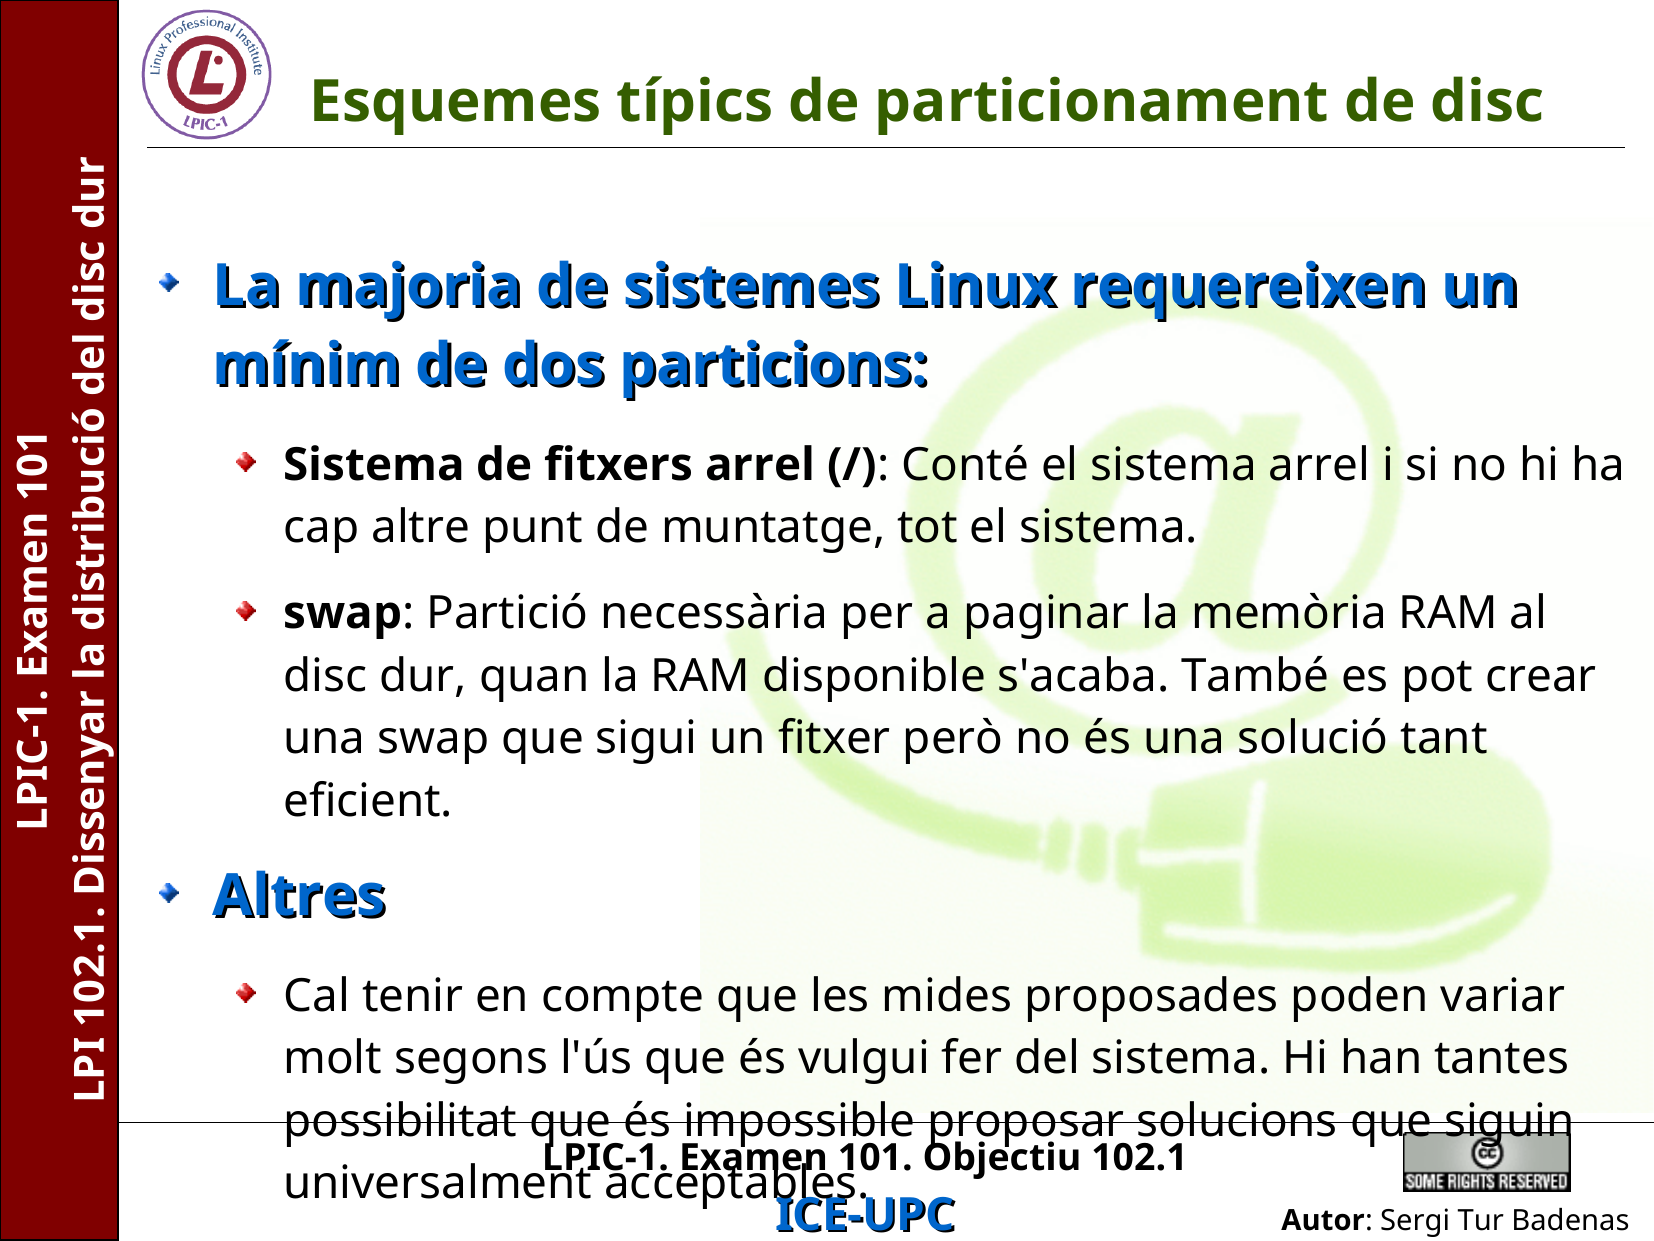

# Esquemes típics de particionament de disc
La majoria de sistemes Linux requereixen un mínim de dos particions:
Sistema de fitxers arrel (/): Conté el sistema arrel i si no hi ha cap altre punt de muntatge, tot el sistema.
swap: Partició necessària per a paginar la memòria RAM al disc dur, quan la RAM disponible s'acaba. També es pot crear una swap que sigui un fitxer però no és una solució tant eficient.
Altres
Cal tenir en compte que les mides proposades poden variar molt segons l'ús que és vulgui fer del sistema. Hi han tantes possibilitat que és impossible proposar solucions que siguin universalment acceptables.